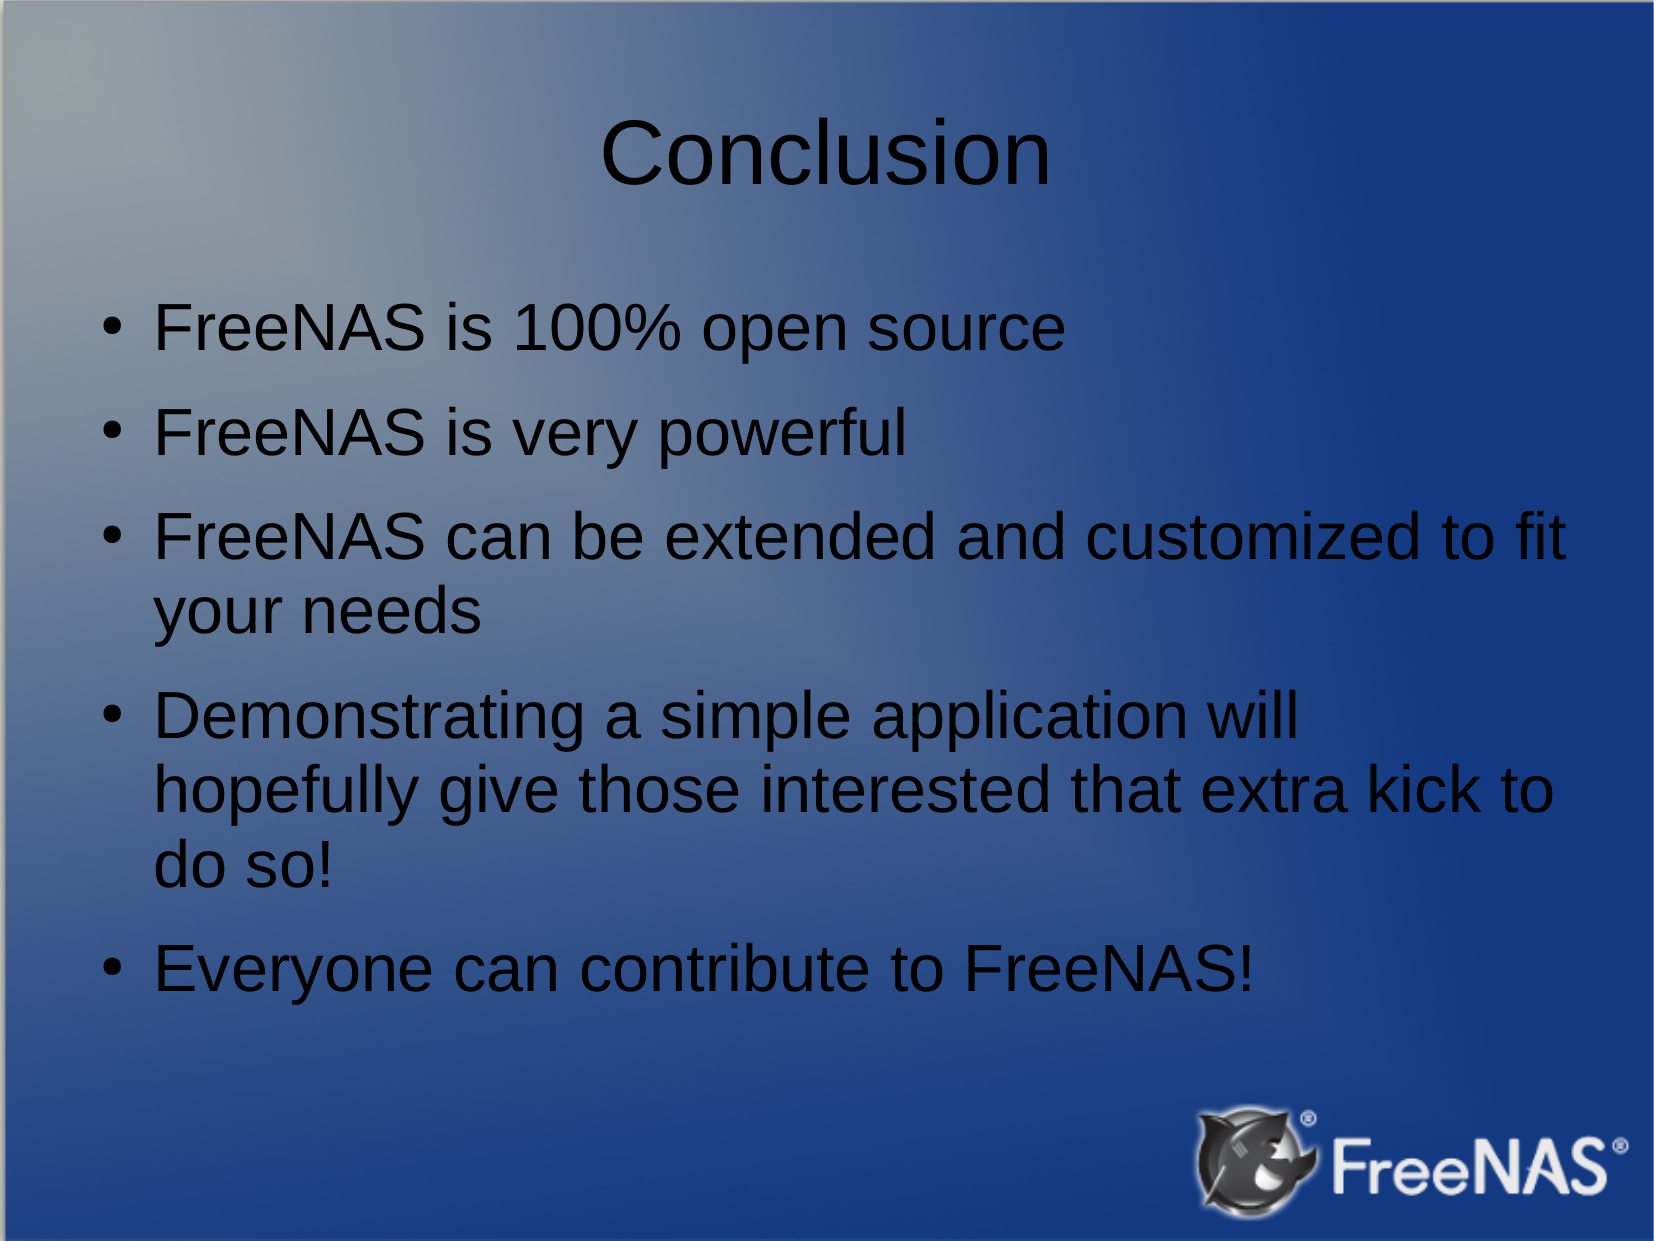

# Conclusion
FreeNAS is 100% open source
FreeNAS is very powerful
FreeNAS can be extended and customized to fit your needs
Demonstrating a simple application will hopefully give those interested that extra kick to do so!
Everyone can contribute to FreeNAS!